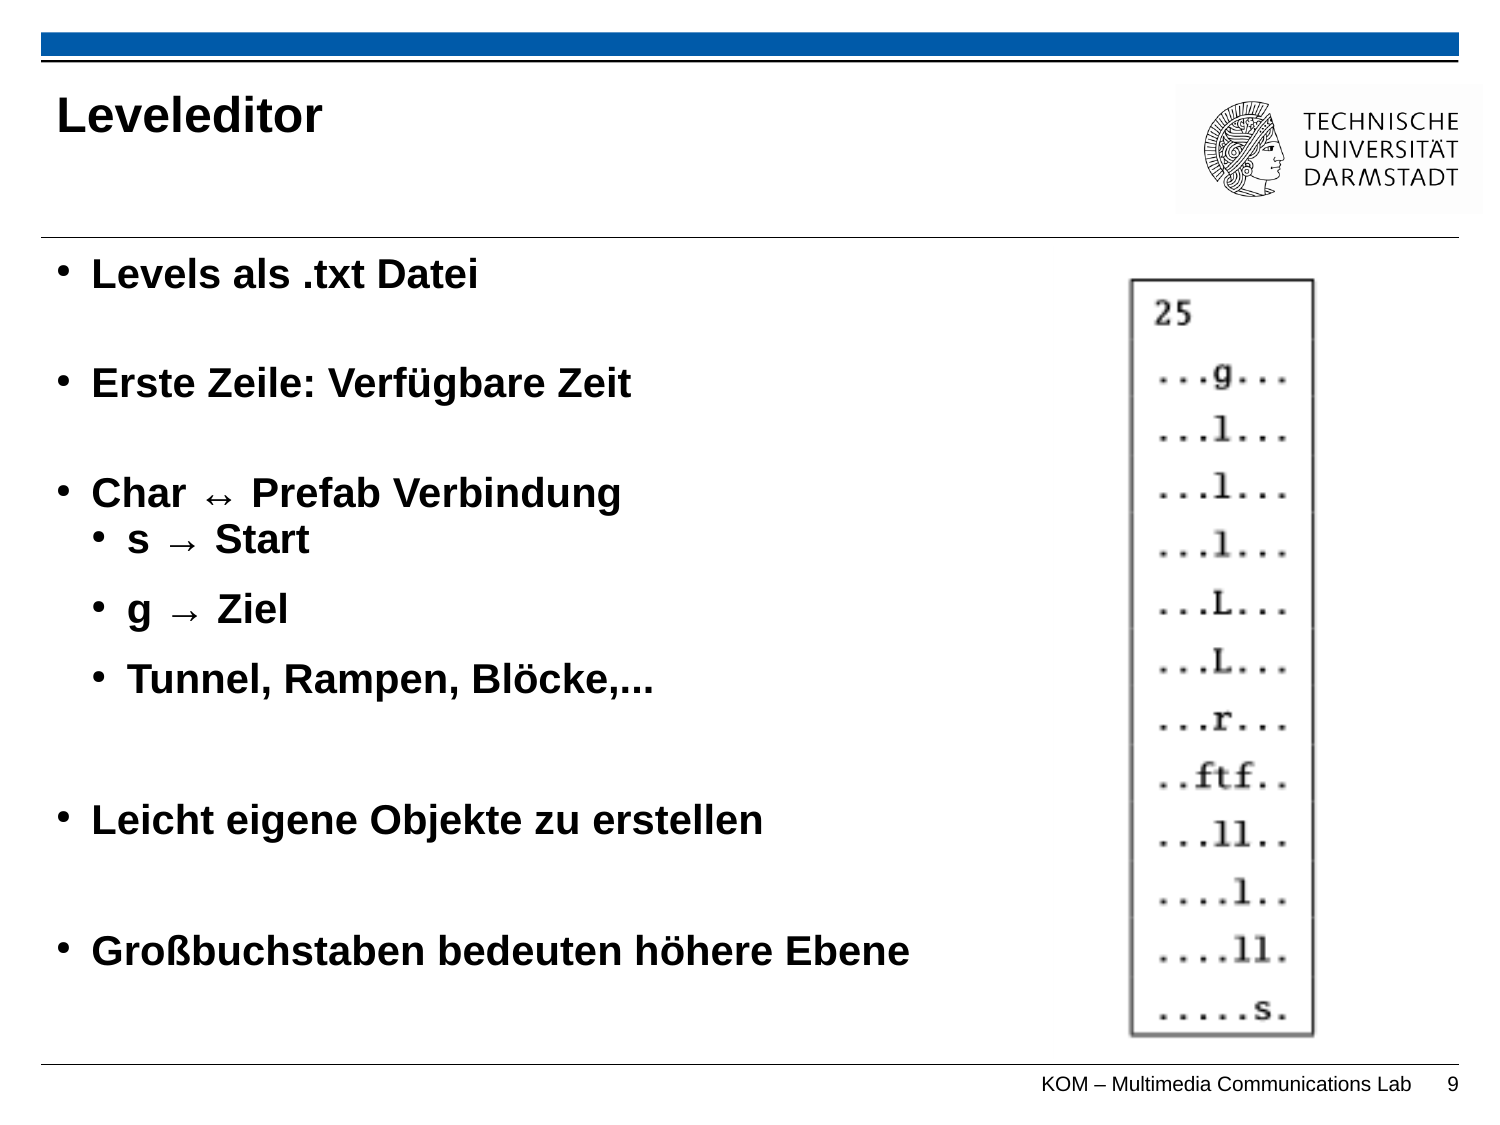

# Leveleditor
Levels als .txt Datei
Erste Zeile: Verfügbare Zeit
Char ↔ Prefab Verbindung
s → Start
g → Ziel
Tunnel, Rampen, Blöcke,...
Leicht eigene Objekte zu erstellen
Großbuchstaben bedeuten höhere Ebene